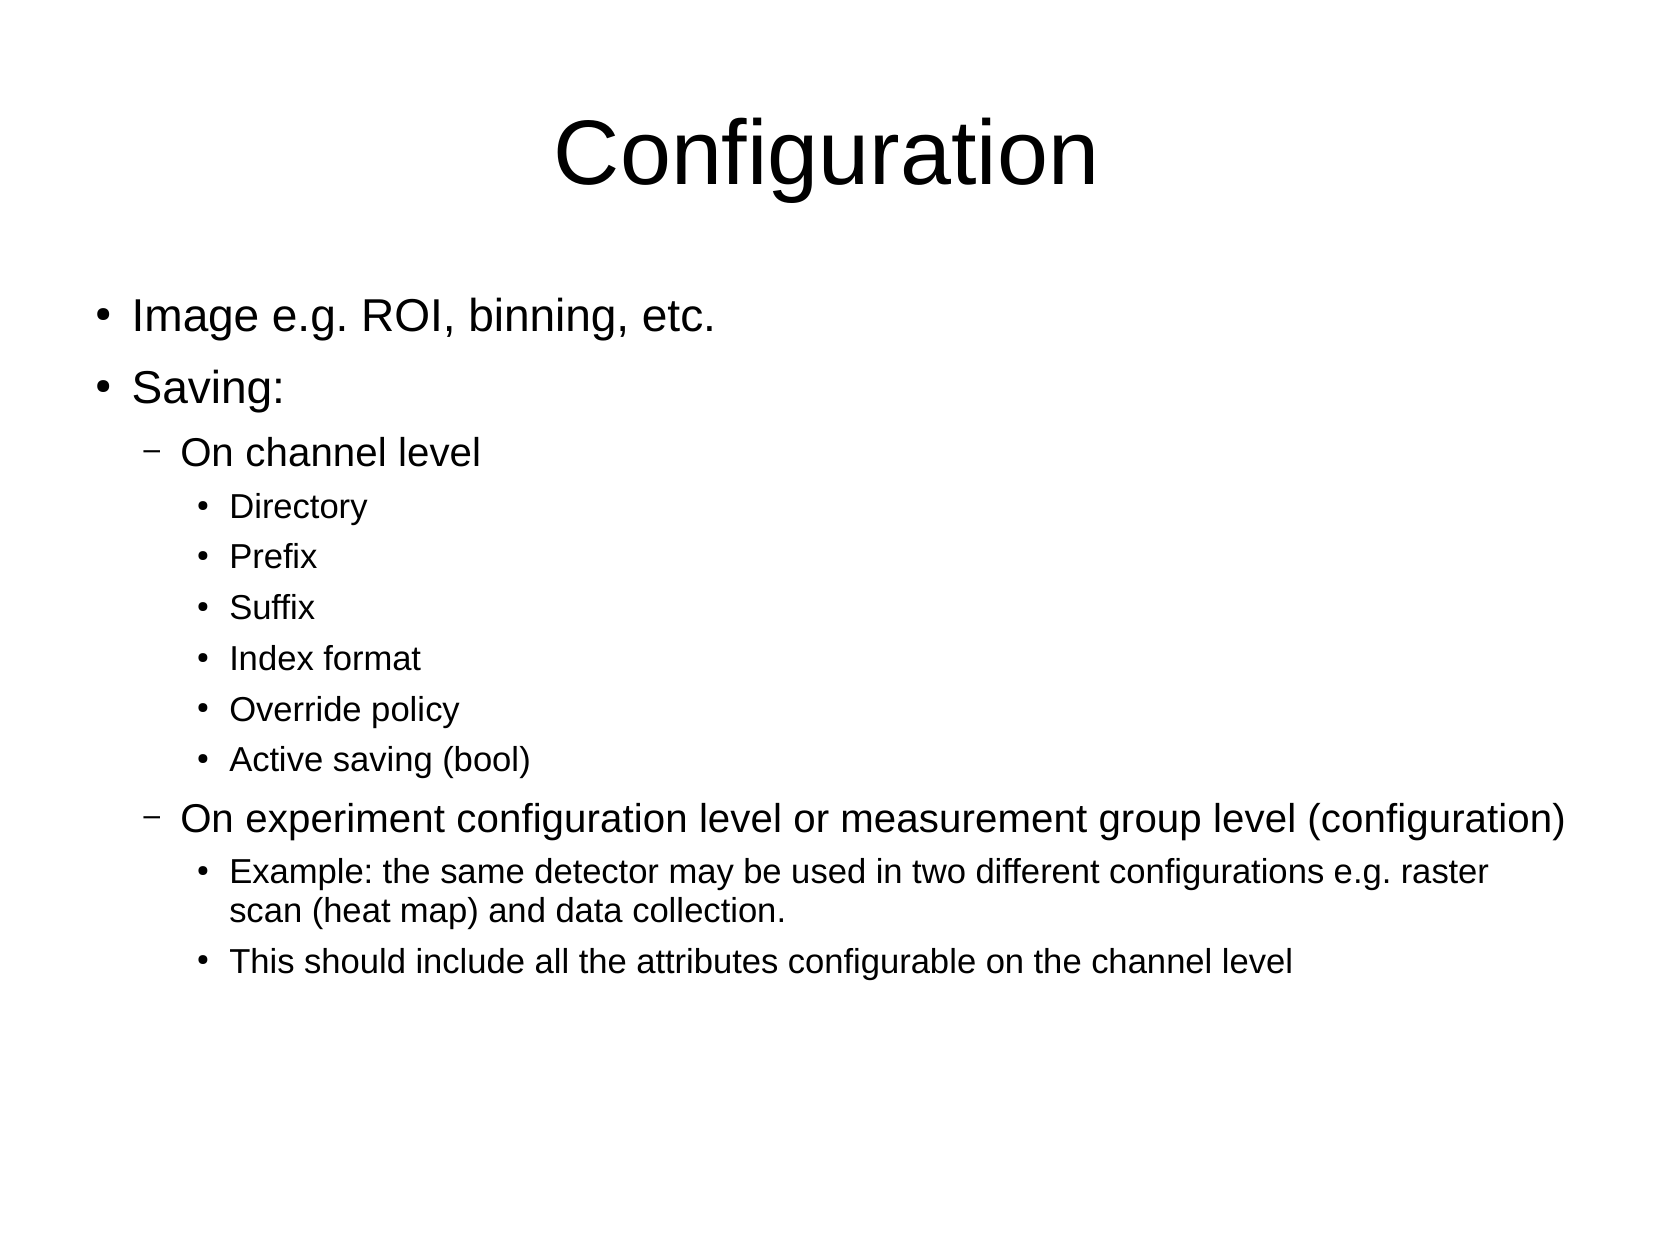

# Configuration
Image e.g. ROI, binning, etc.
Saving:
On channel level
Directory
Prefix
Suffix
Index format
Override policy
Active saving (bool)
On experiment configuration level or measurement group level (configuration)
Example: the same detector may be used in two different configurations e.g. raster scan (heat map) and data collection.
This should include all the attributes configurable on the channel level